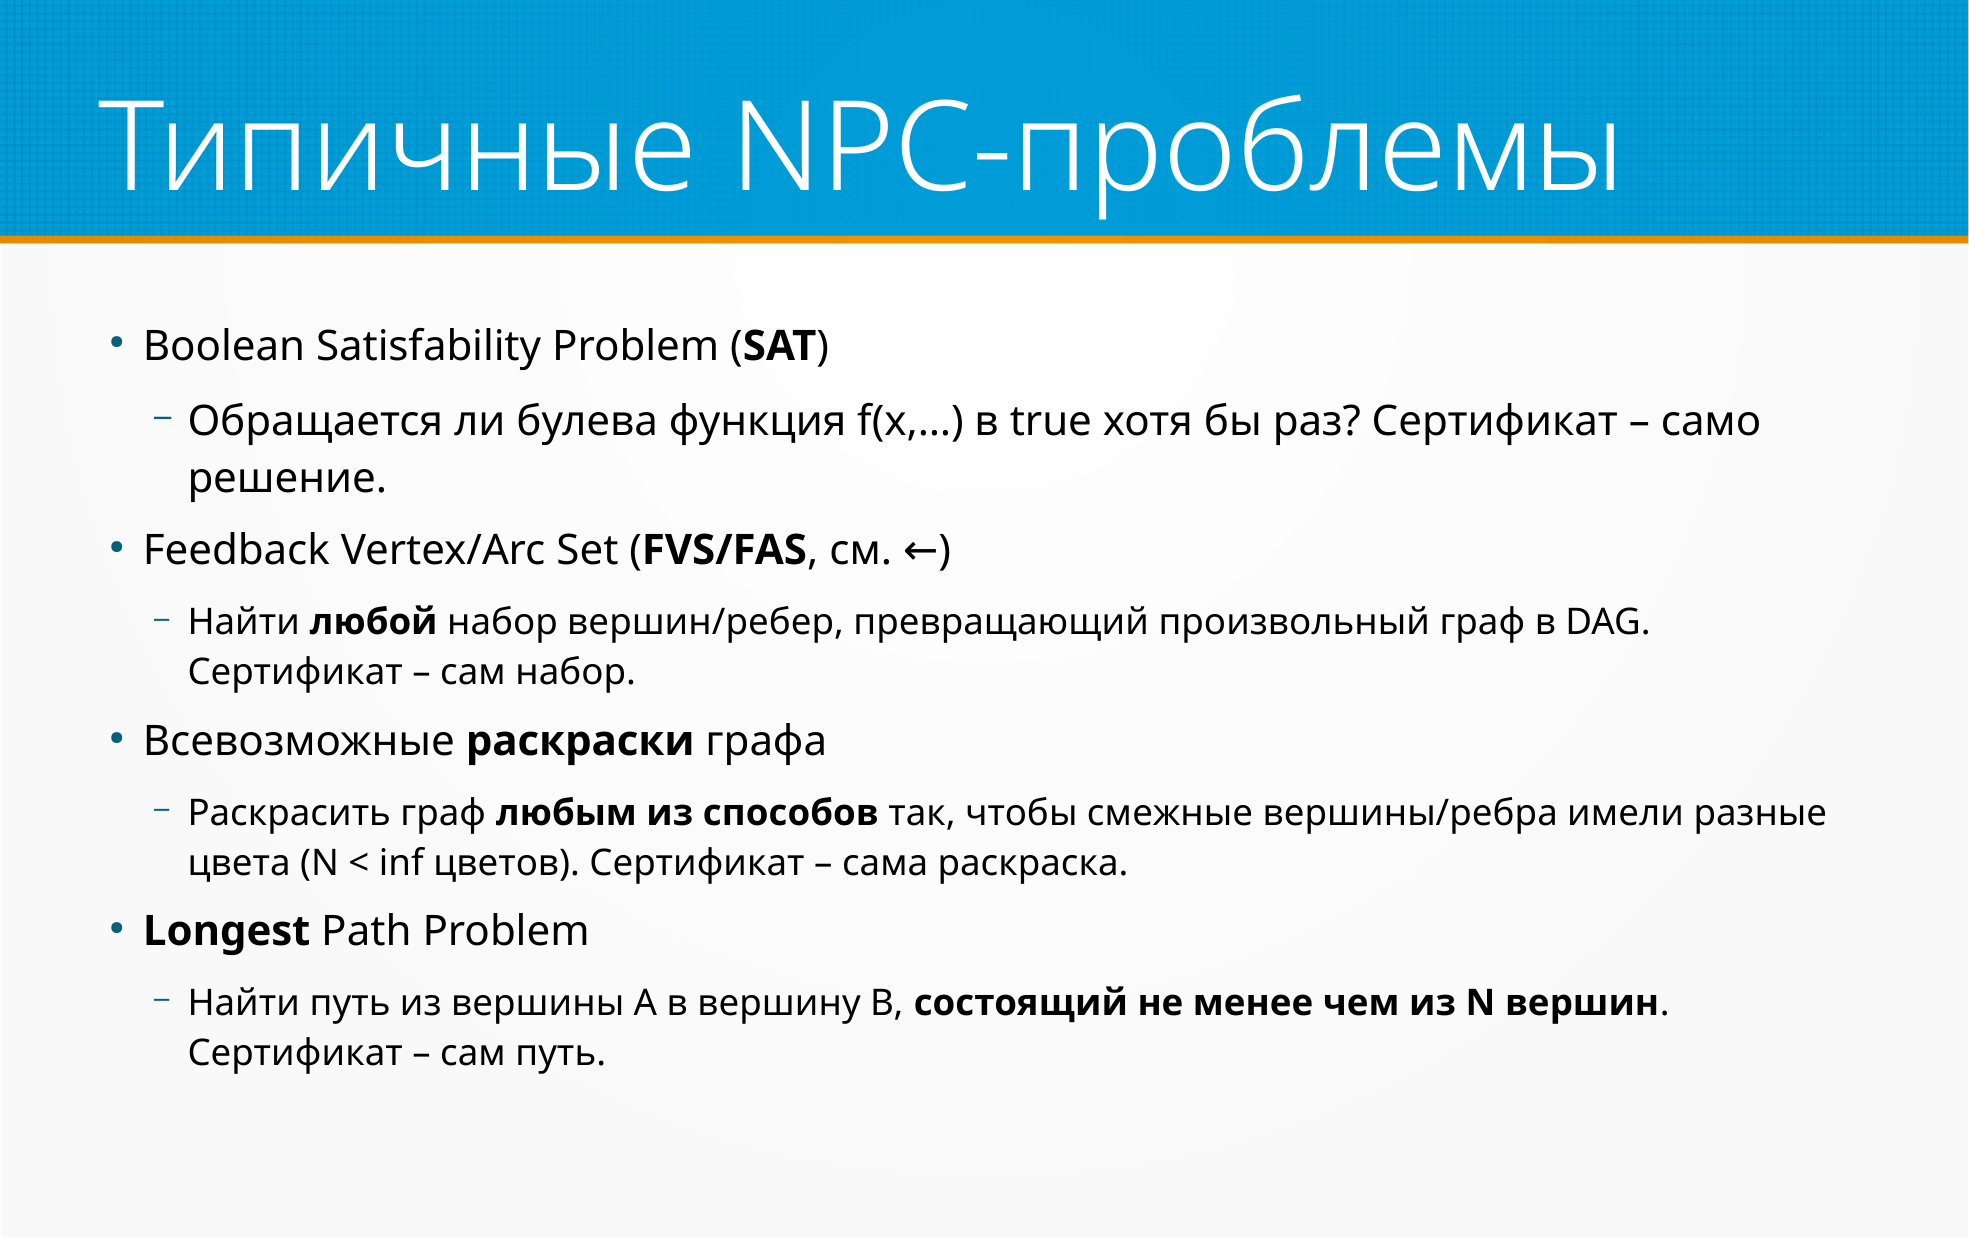

# Типичные NPC-проблемы
Boolean Satisfability Problem (SAT)
Обращается ли булева функция f(x,…) в true хотя бы раз? Сертификат – само решение.
Feedback Vertex/Arc Set (FVS/FAS, см. ←)
Найти любой набор вершин/ребер, превращающий произвольный граф в DAG. Сертификат – сам набор.
Всевозможные раскраски графа
Раскрасить граф любым из способов так, чтобы смежные вершины/ребра имели разные цвета (N < inf цветов). Сертификат – сама раскраска.
Longest Path Problem
Найти путь из вершины A в вершину B, состоящий не менее чем из N вершин. Сертификат – сам путь.